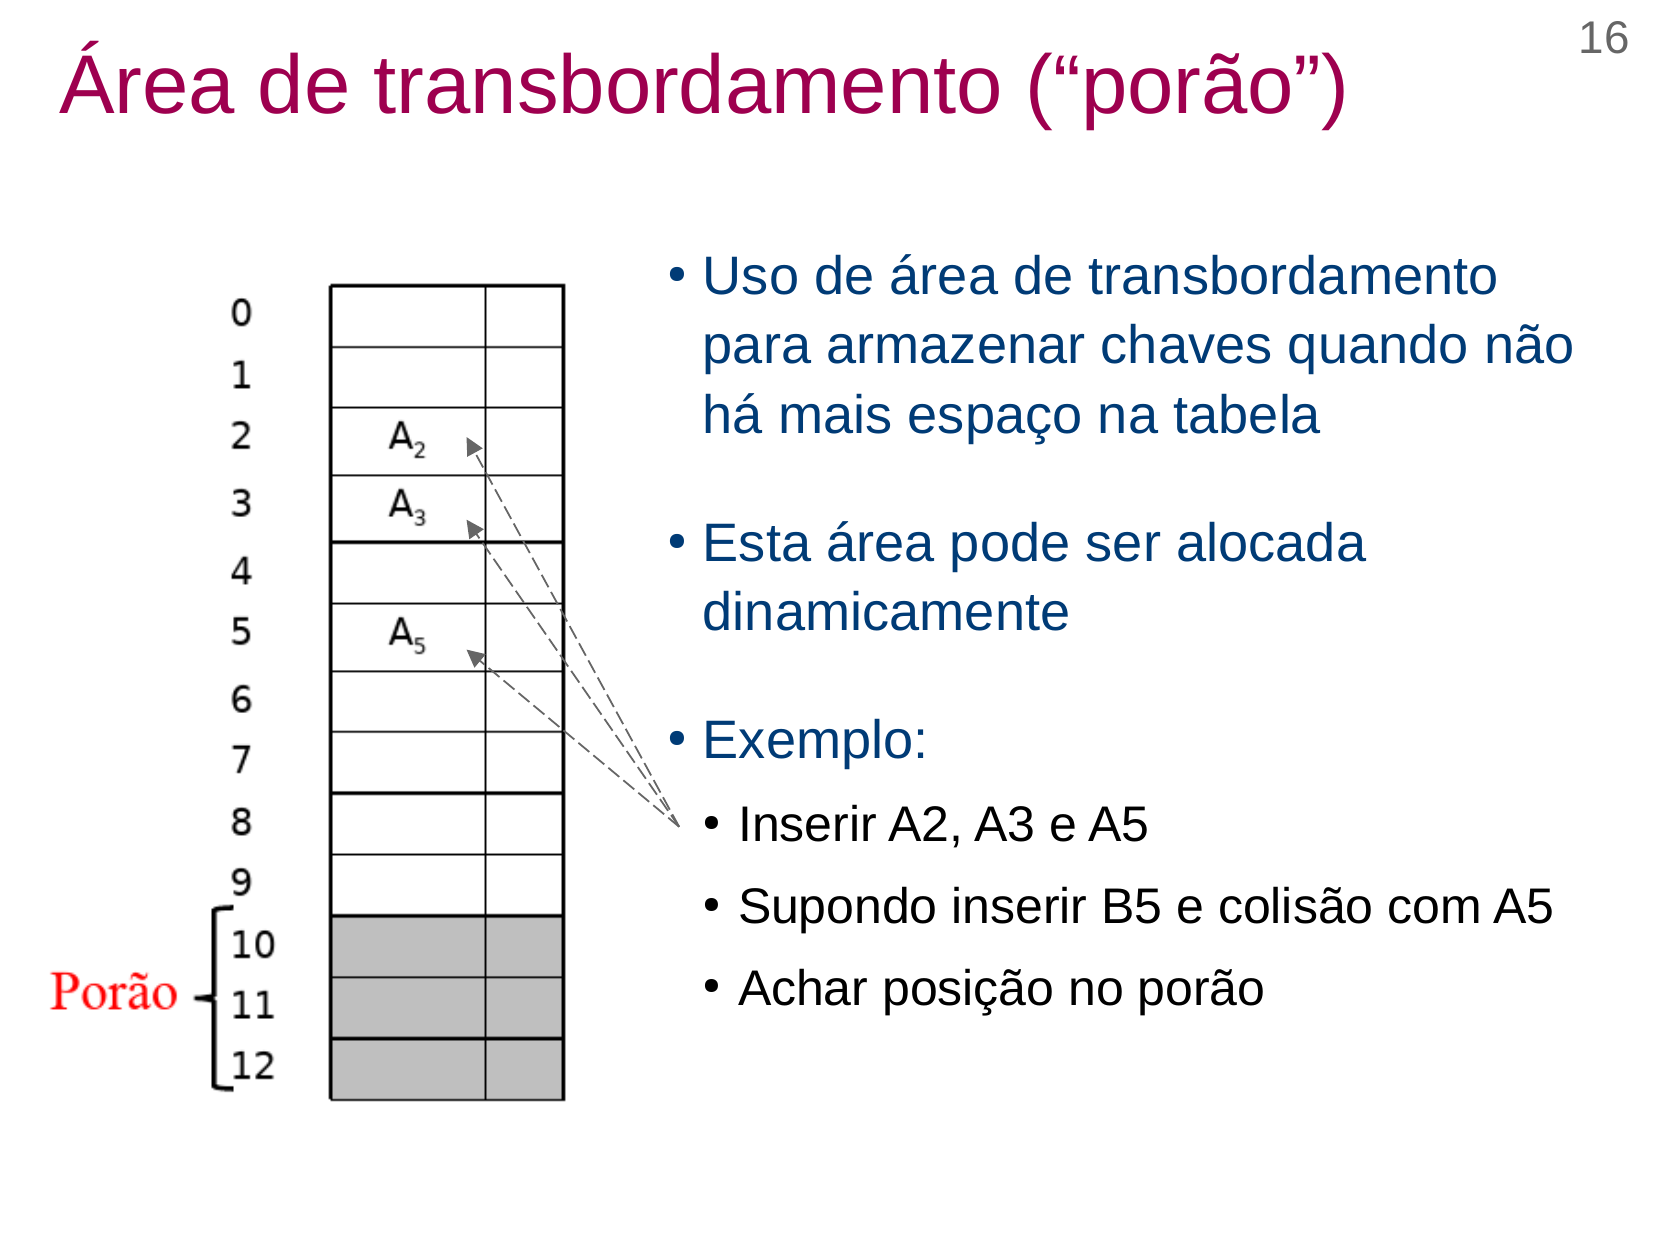

16
# Área de transbordamento (“porão”)
Uso de área de transbordamento para armazenar chaves quando não há mais espaço na tabela
Esta área pode ser alocada dinamicamente
Exemplo:
Inserir A2, A3 e A5
Supondo inserir B5 e colisão com A5
Achar posição no porão